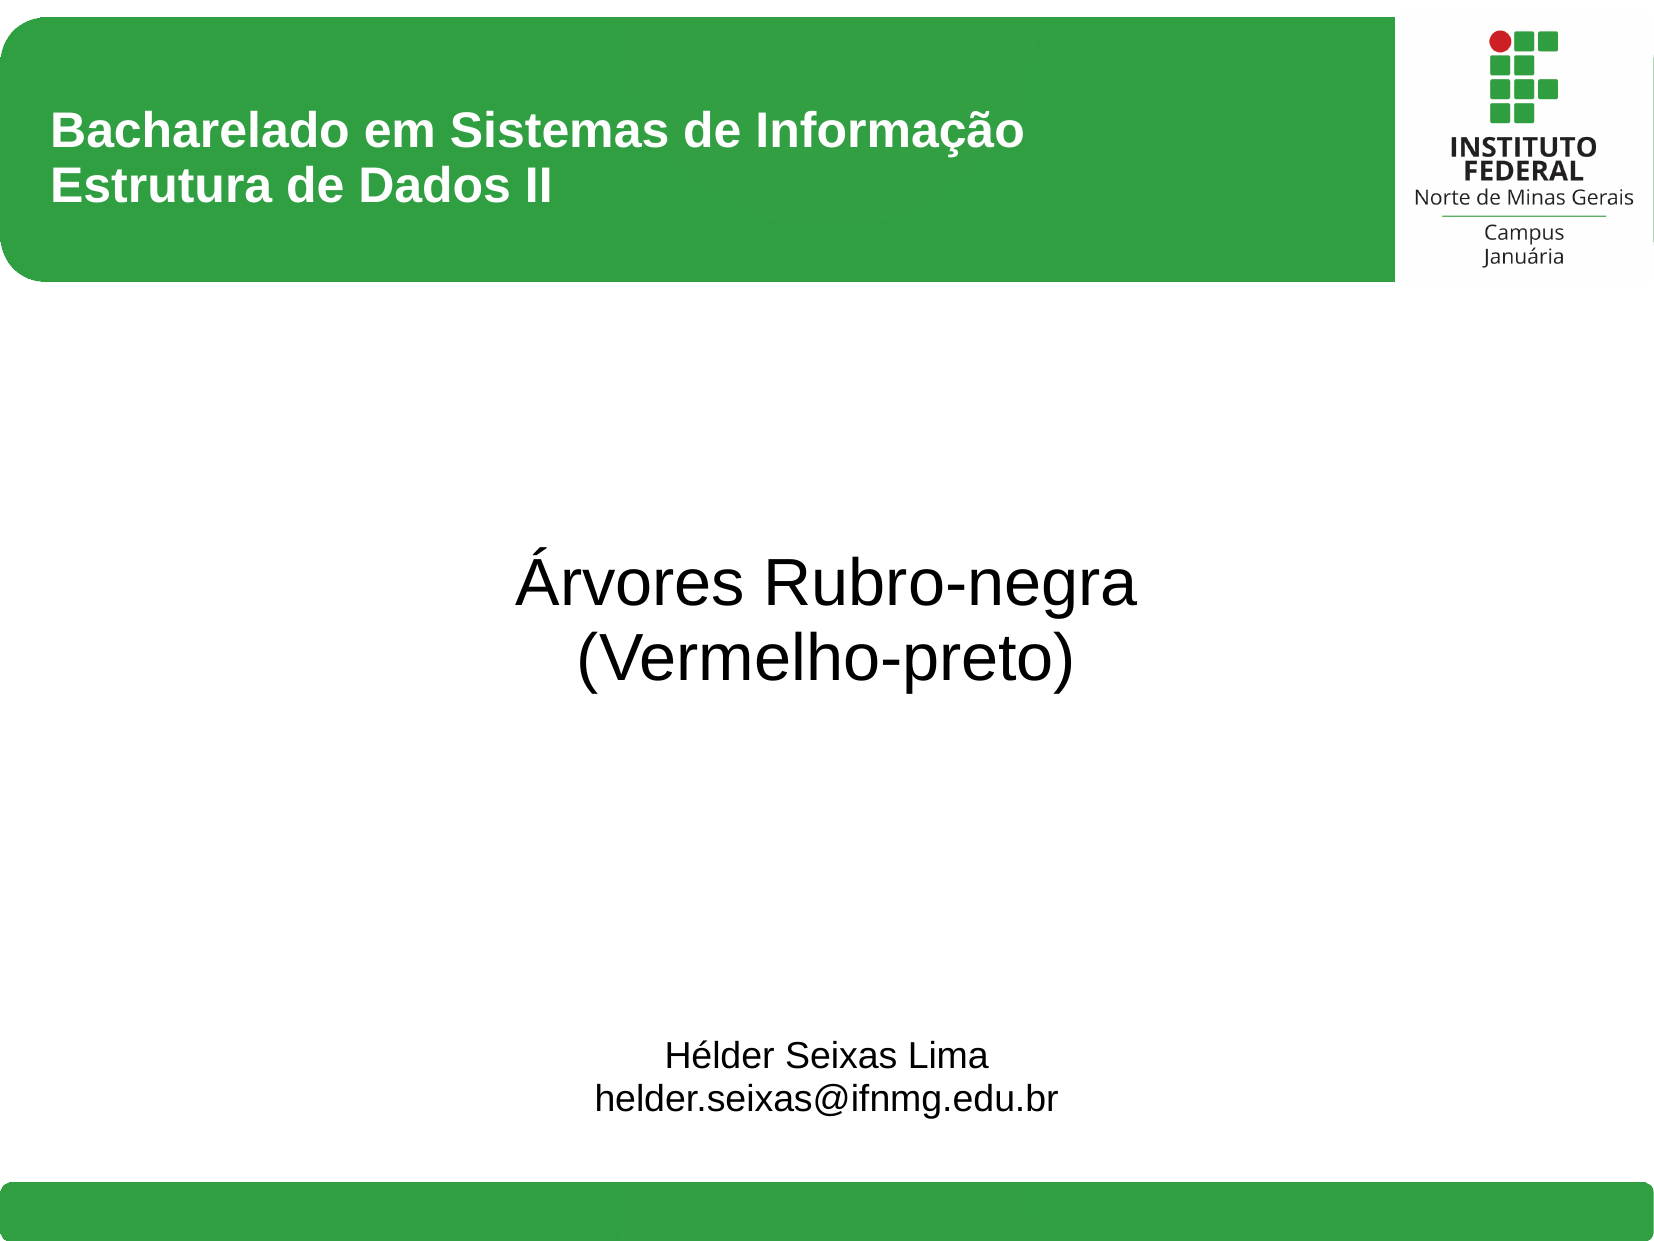

Bacharelado em Sistemas de Informação
Estrutura de Dados II
# Árvores Rubro-negra
(Vermelho-preto)
Hélder Seixas Lima
helder.seixas@ifnmg.edu.br